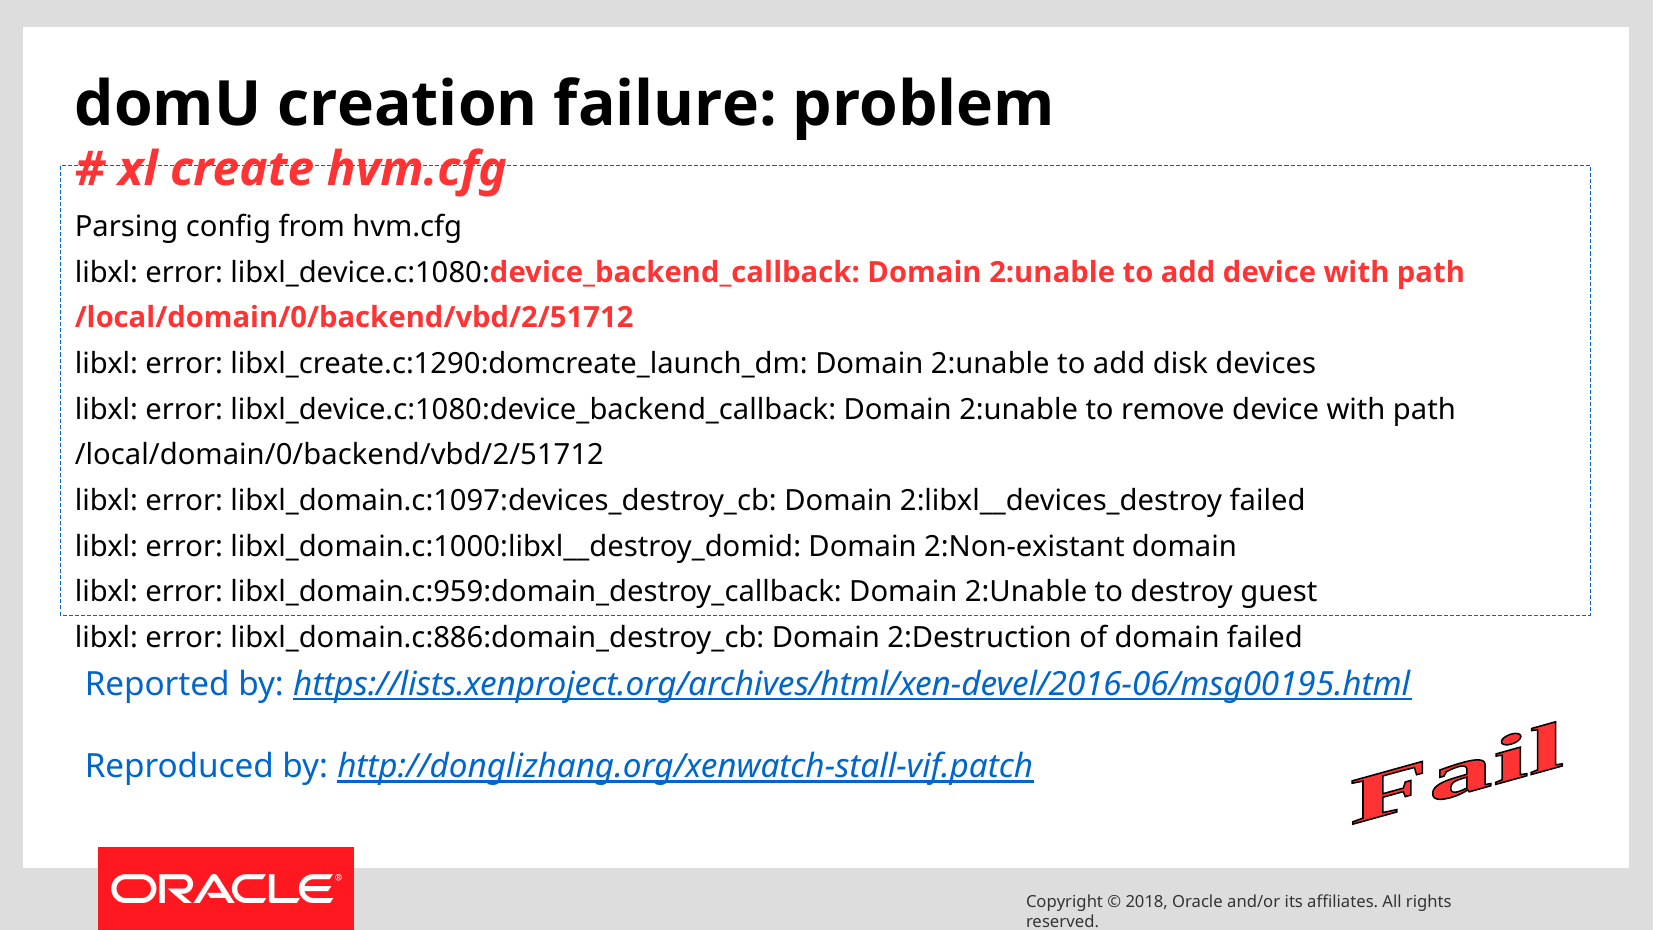

domU creation failure: problem
# xl create hvm.cfg
Parsing config from hvm.cfg
libxl: error: libxl_device.c:1080:device_backend_callback: Domain 2:unable to add device with path /local/domain/0/backend/vbd/2/51712
libxl: error: libxl_create.c:1290:domcreate_launch_dm: Domain 2:unable to add disk devices
libxl: error: libxl_device.c:1080:device_backend_callback: Domain 2:unable to remove device with path /local/domain/0/backend/vbd/2/51712
libxl: error: libxl_domain.c:1097:devices_destroy_cb: Domain 2:libxl__devices_destroy failed
libxl: error: libxl_domain.c:1000:libxl__destroy_domid: Domain 2:Non-existant domain
libxl: error: libxl_domain.c:959:domain_destroy_callback: Domain 2:Unable to destroy guest
libxl: error: libxl_domain.c:886:domain_destroy_cb: Domain 2:Destruction of domain failed
Reported by: https://lists.xenproject.org/archives/html/xen-devel/2016-06/msg00195.html
Fail
Reproduced by: http://donglizhang.org/xenwatch-stall-vif.patch
Copyright © 2018, Oracle and/or its affiliates. All rights reserved.